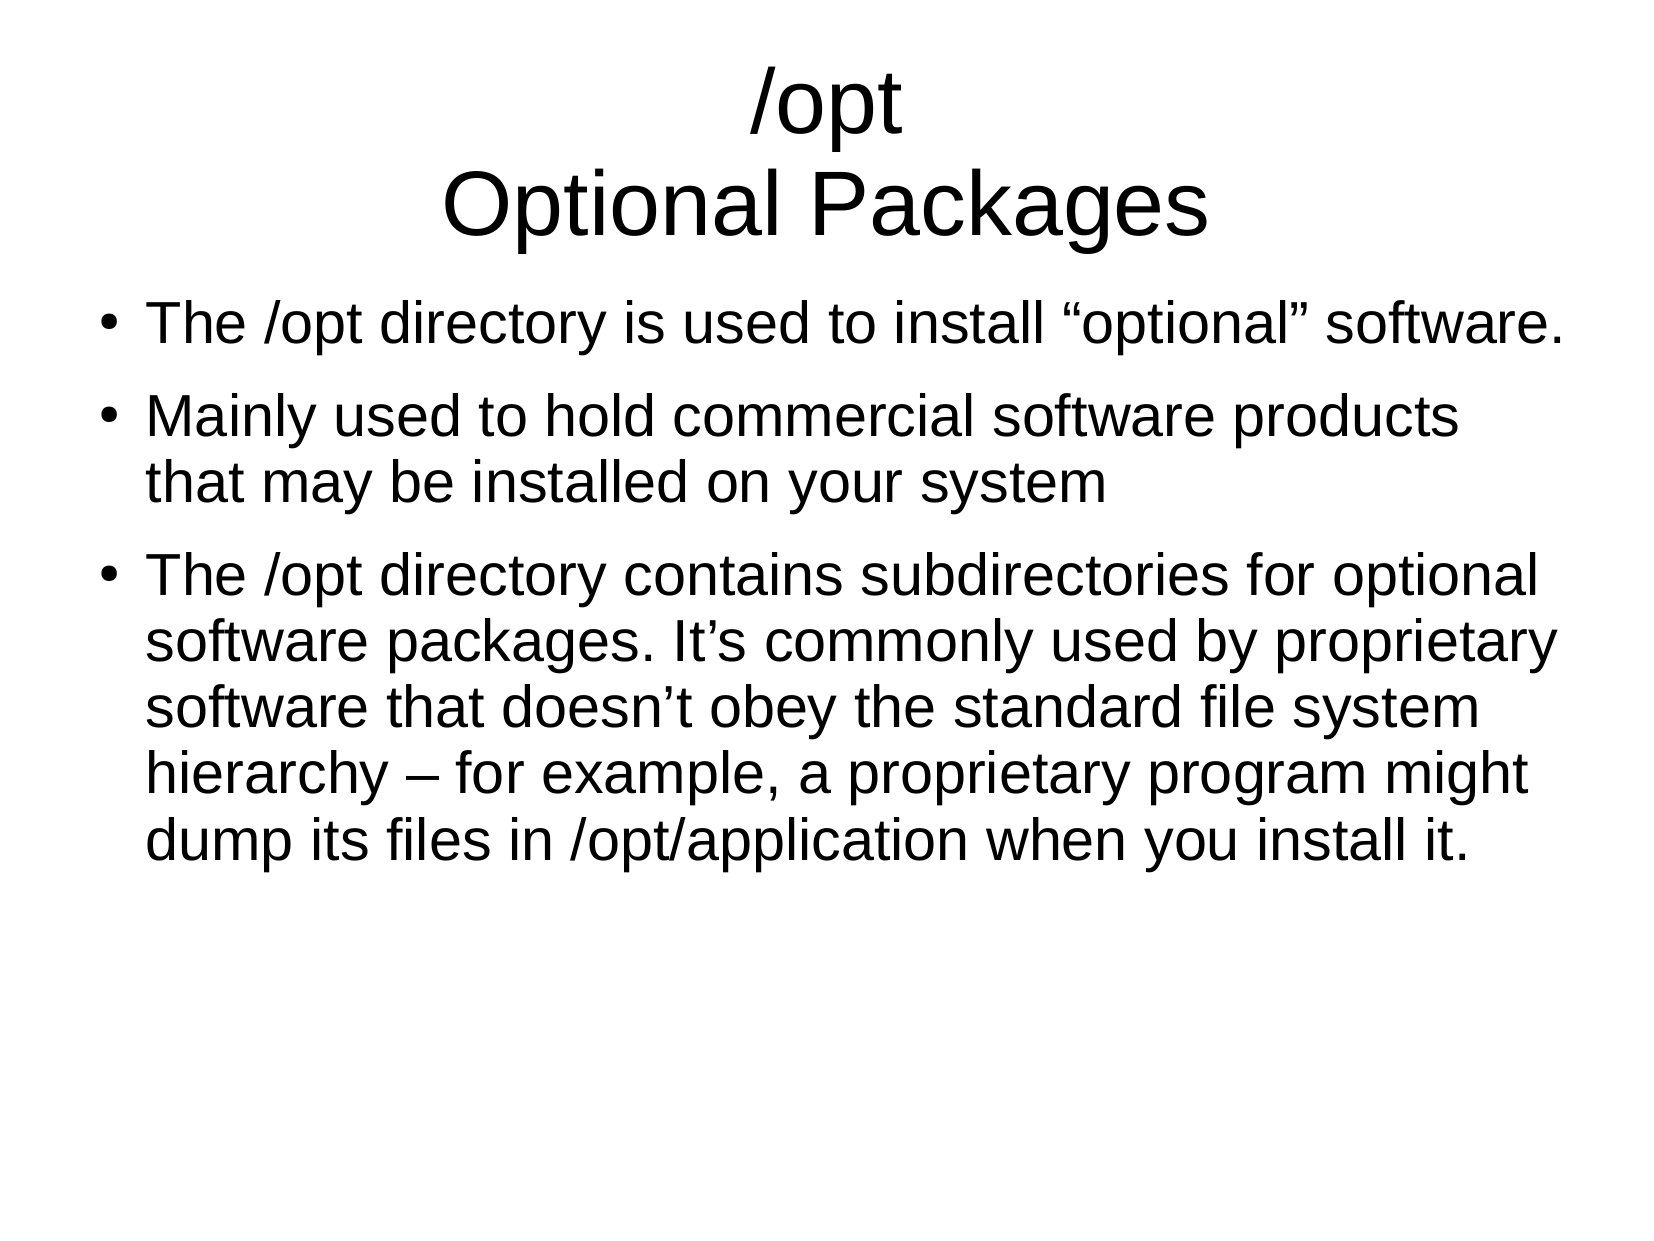

# /opt Optional Packages
The /opt directory is used to install “optional” software.
Mainly used to hold commercial software products that may be installed on your system
The /opt directory contains subdirectories for optional software packages. It’s commonly used by proprietary software that doesn’t obey the standard file system hierarchy – for example, a proprietary program might dump its files in /opt/application when you install it.